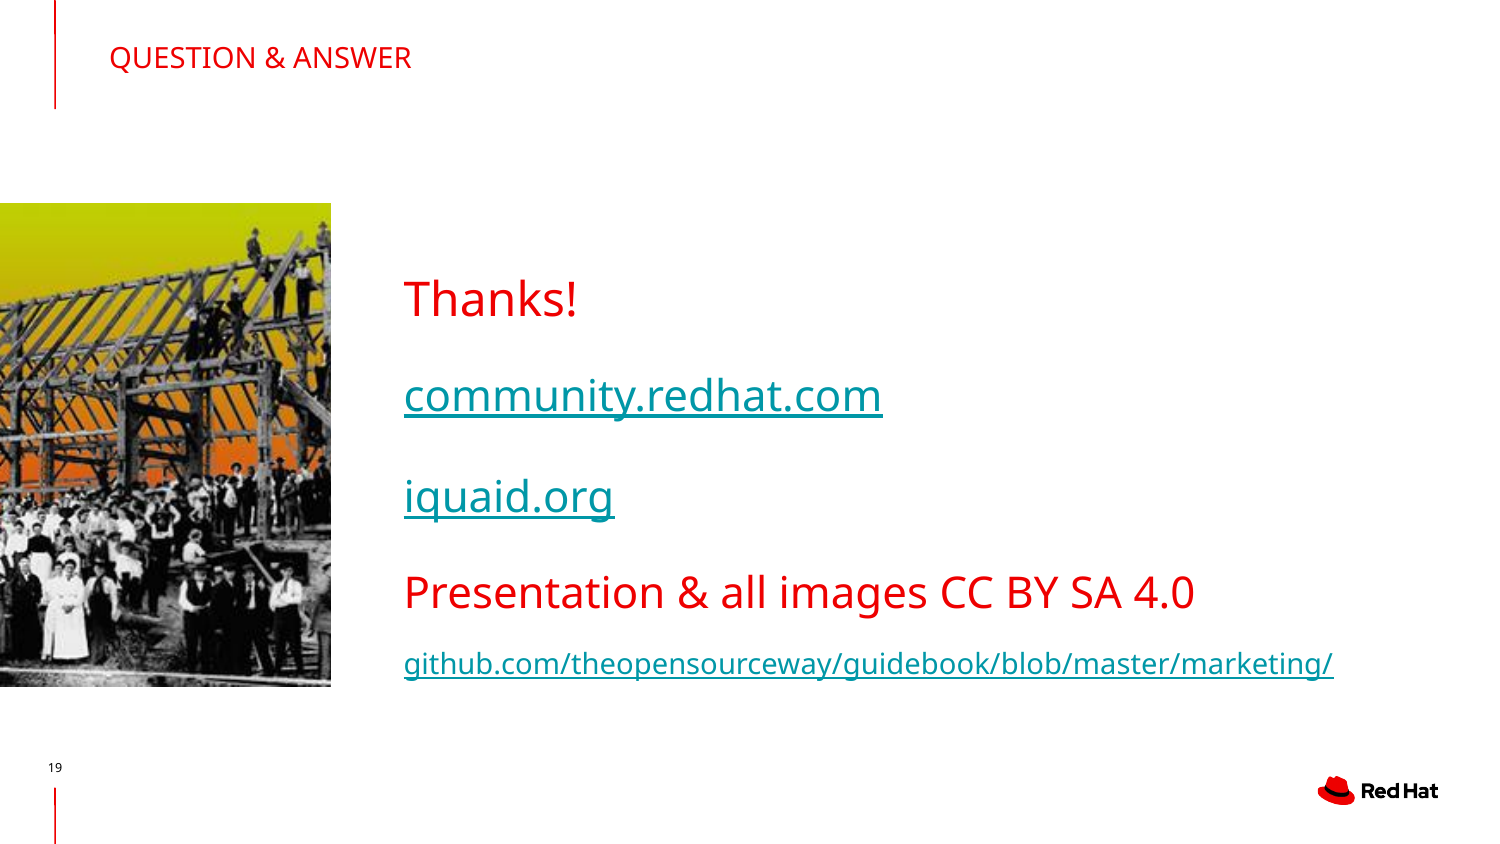

QUESTION & ANSWER
# Thanks! community.redhat.com iquaid.org Presentation & all images CC BY SA 4.0 github.com/theopensourceway/guidebook/blob/master/marketing/